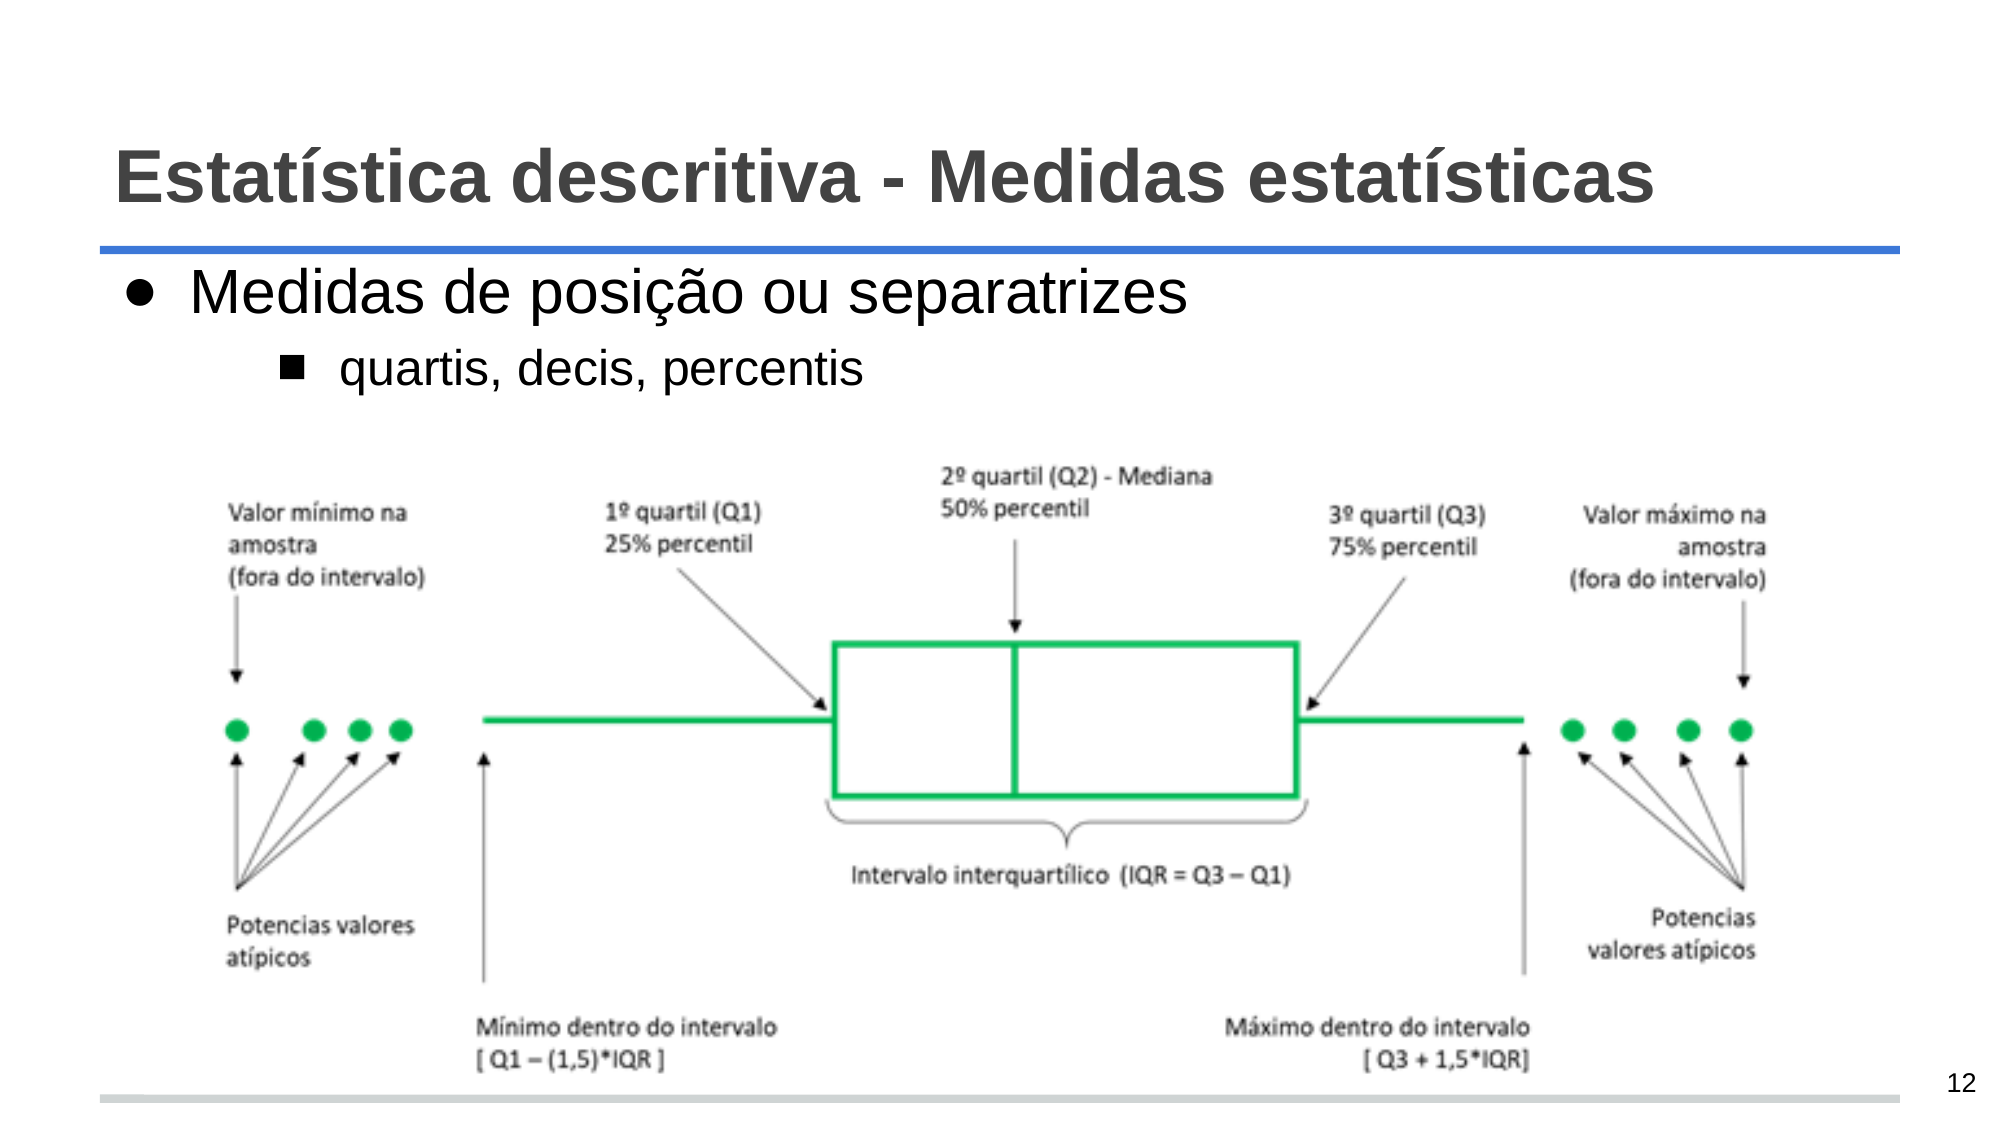

# Estatística descritiva - Medidas estatísticas
Medidas de posição ou separatrizes
quartis, decis, percentis